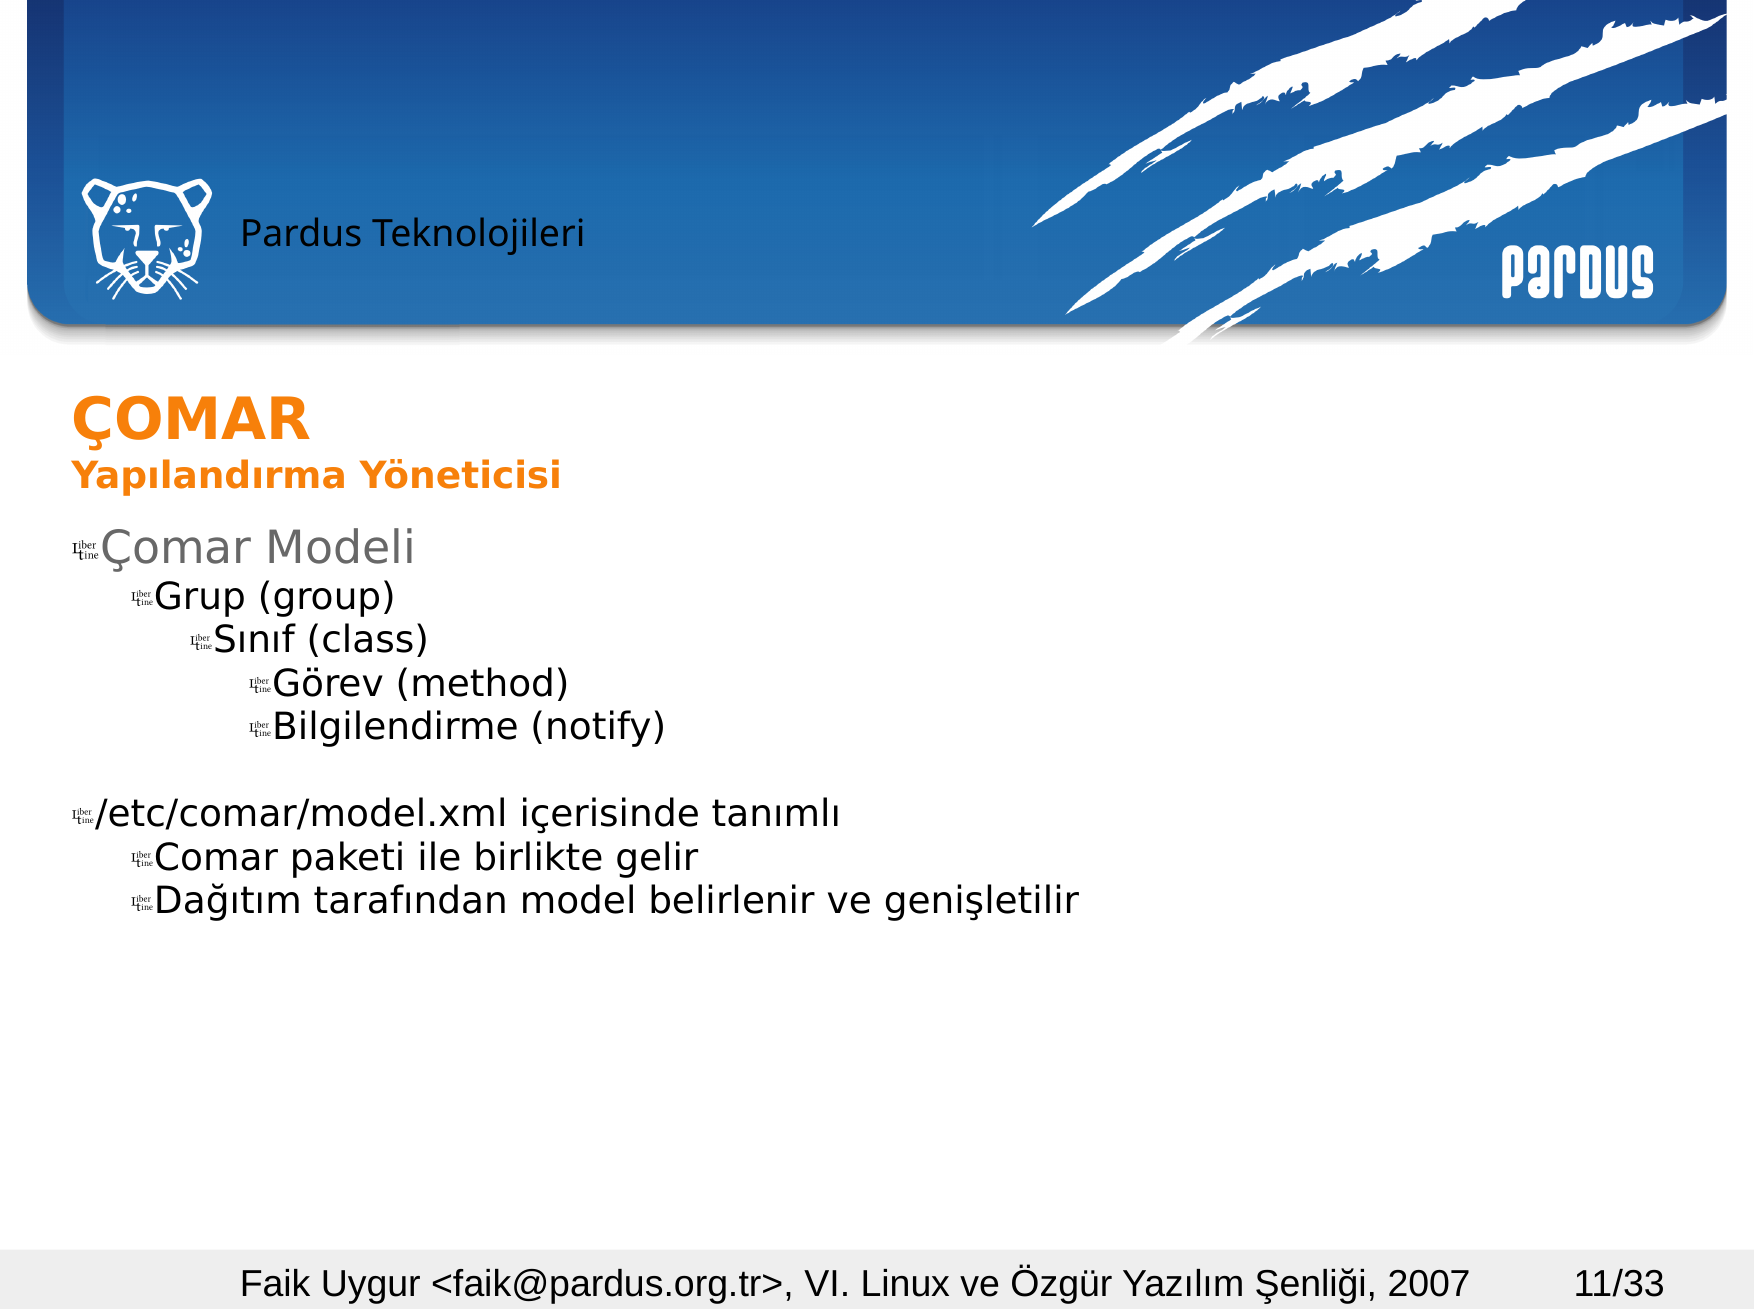

ÇOMAR
Yapılandırma Yöneticisi
Çomar Modeli
Grup (group)
Sınıf (class)
Görev (method)
Bilgilendirme (notify)
/etc/comar/model.xml içerisinde tanımlı
Comar paketi ile birlikte gelir
Dağıtım tarafından model belirlenir ve genişletilir